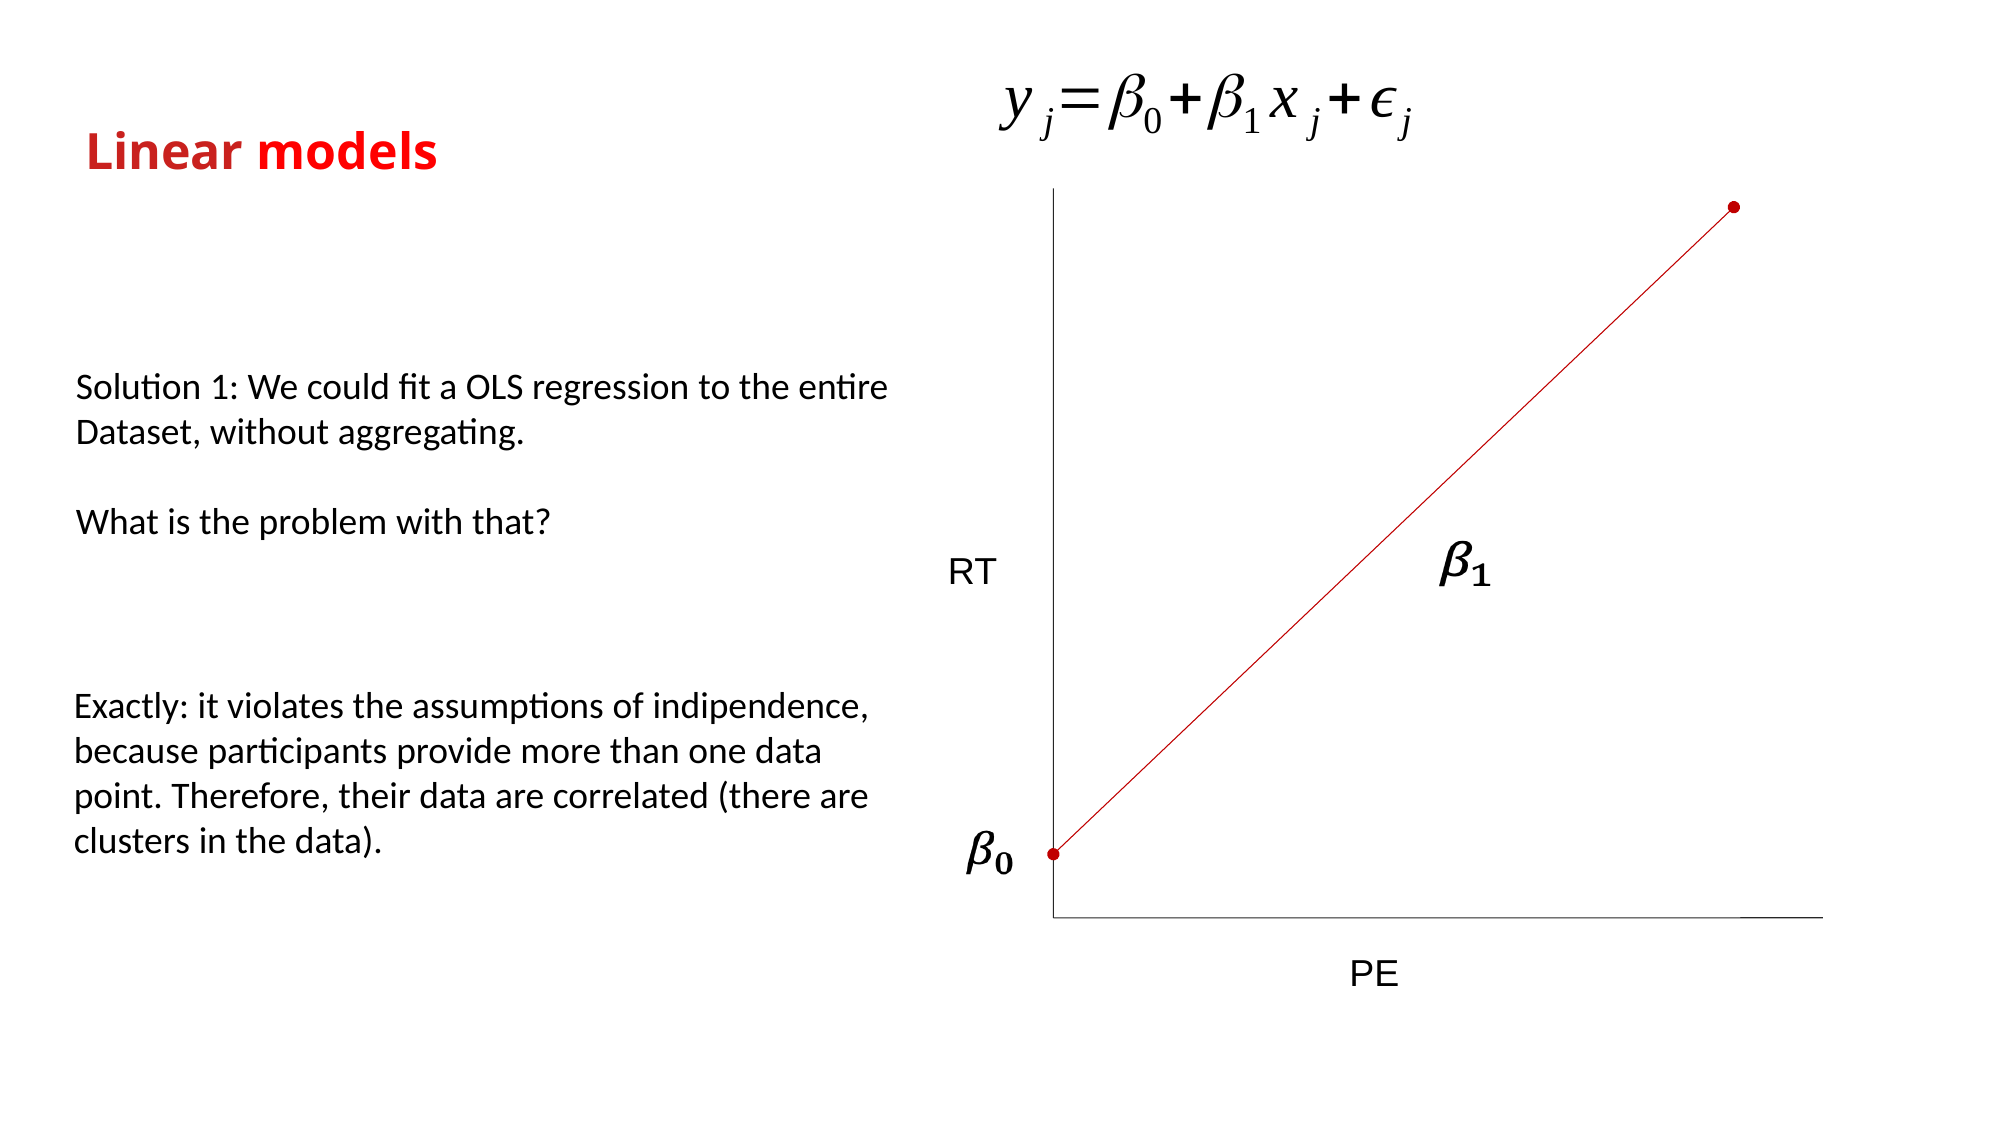

Linear models
Solution 1: We could fit a OLS regression to the entire
Dataset, without aggregating.
What is the problem with that?
RT
Exactly: it violates the assumptions of indipendence, because participants provide more than one data point. Therefore, their data are correlated (there are clusters in the data).
PE